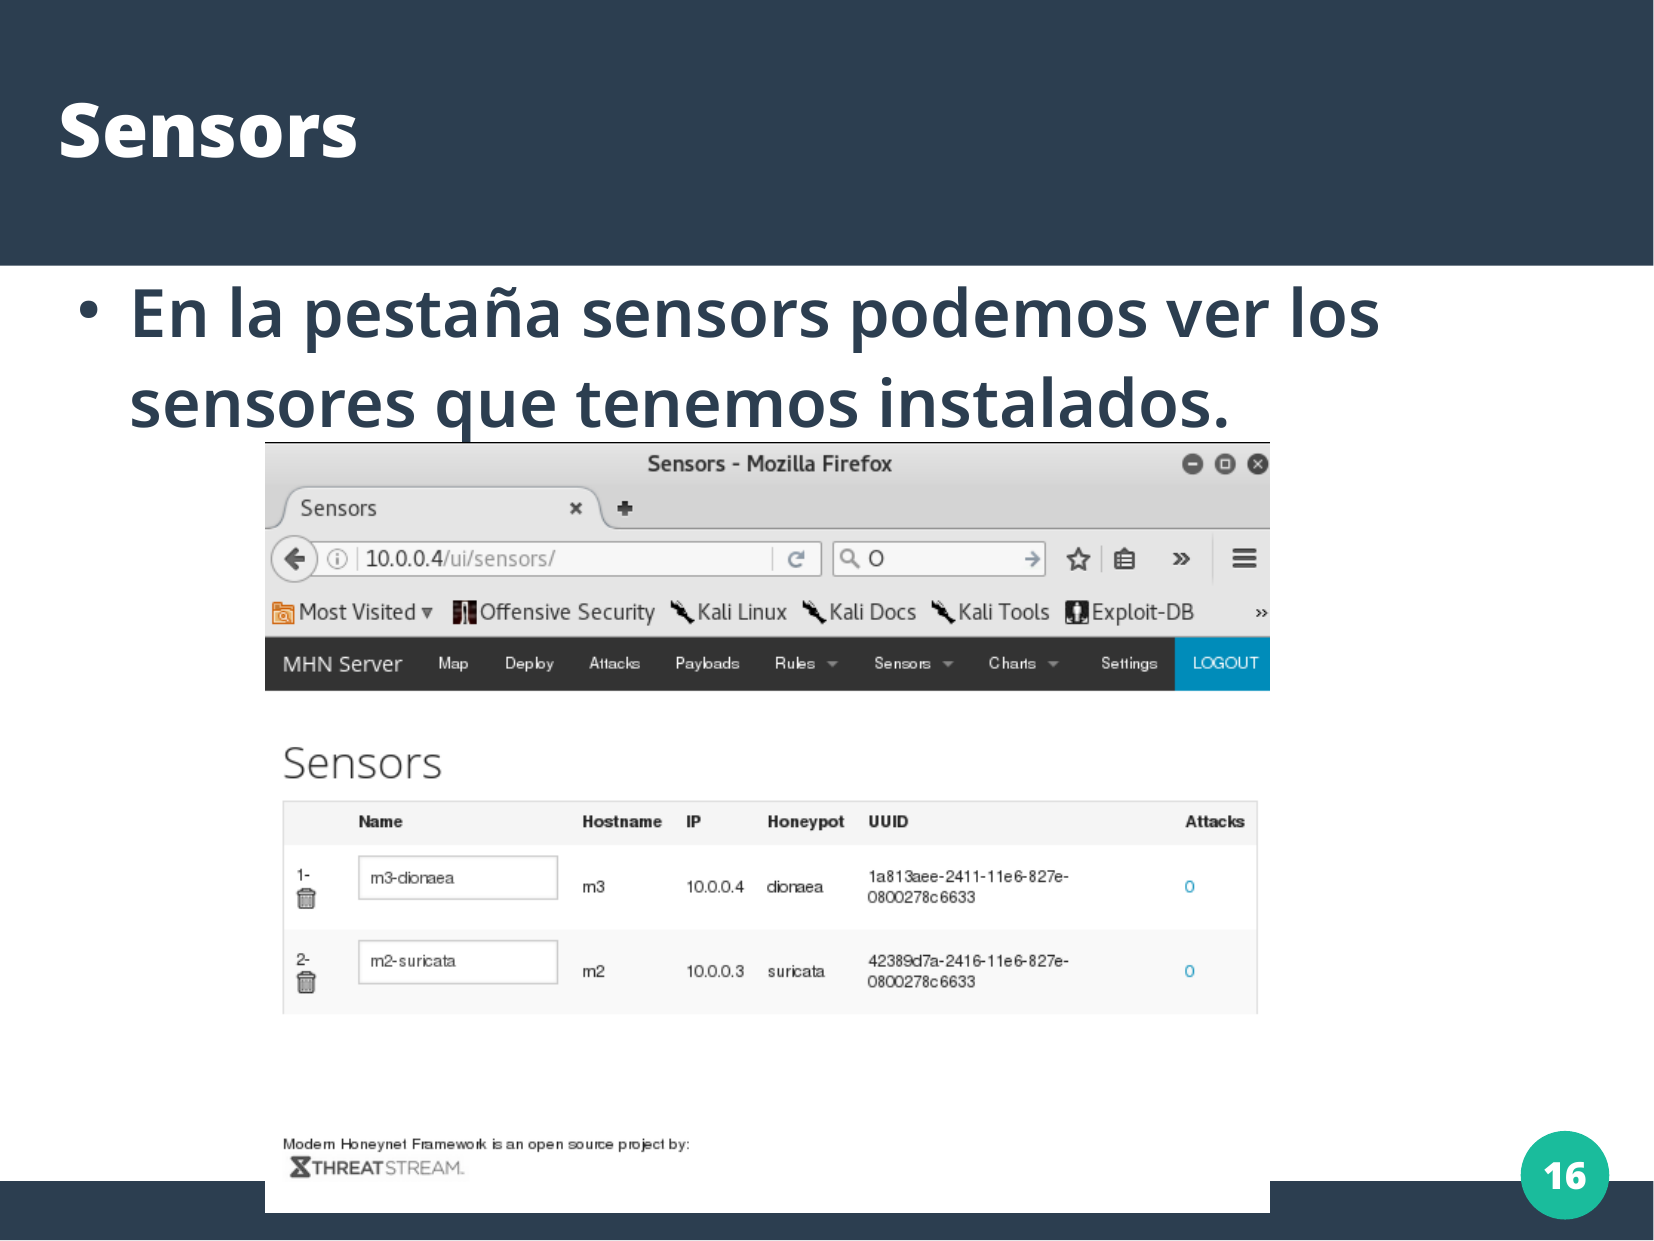

# Sensors
En la pestaña sensors podemos ver los sensores que tenemos instalados.
16